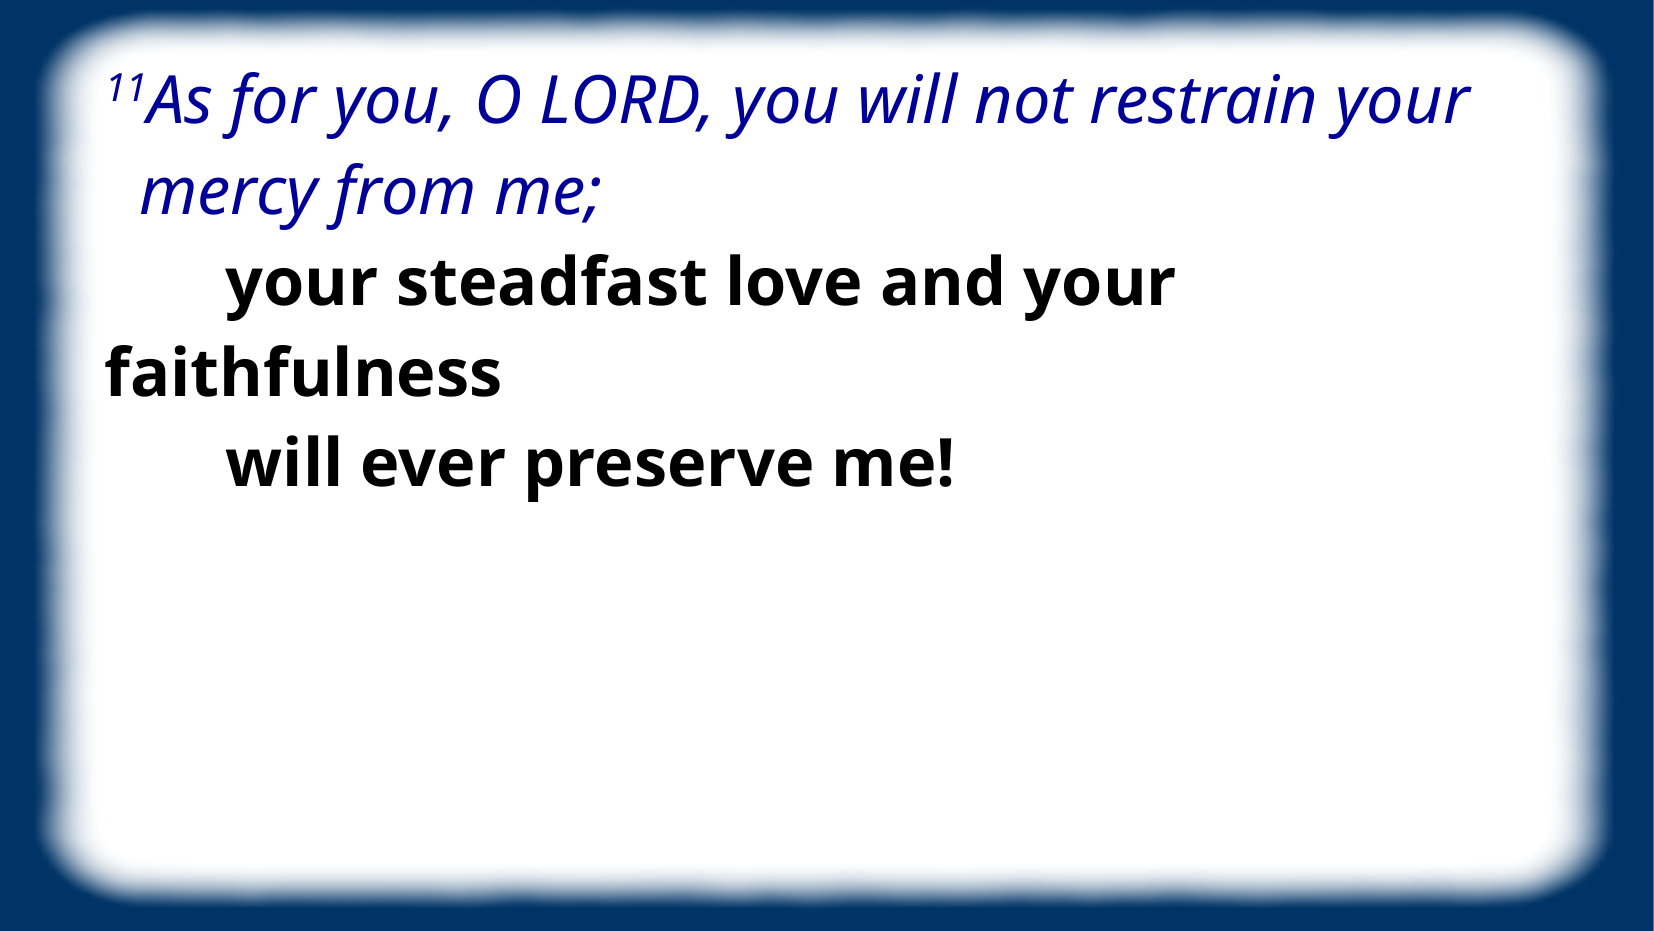

11As for you, O LORD, you will not restrain your
 mercy from me;
 your steadfast love and your faithfulness
 will ever preserve me!